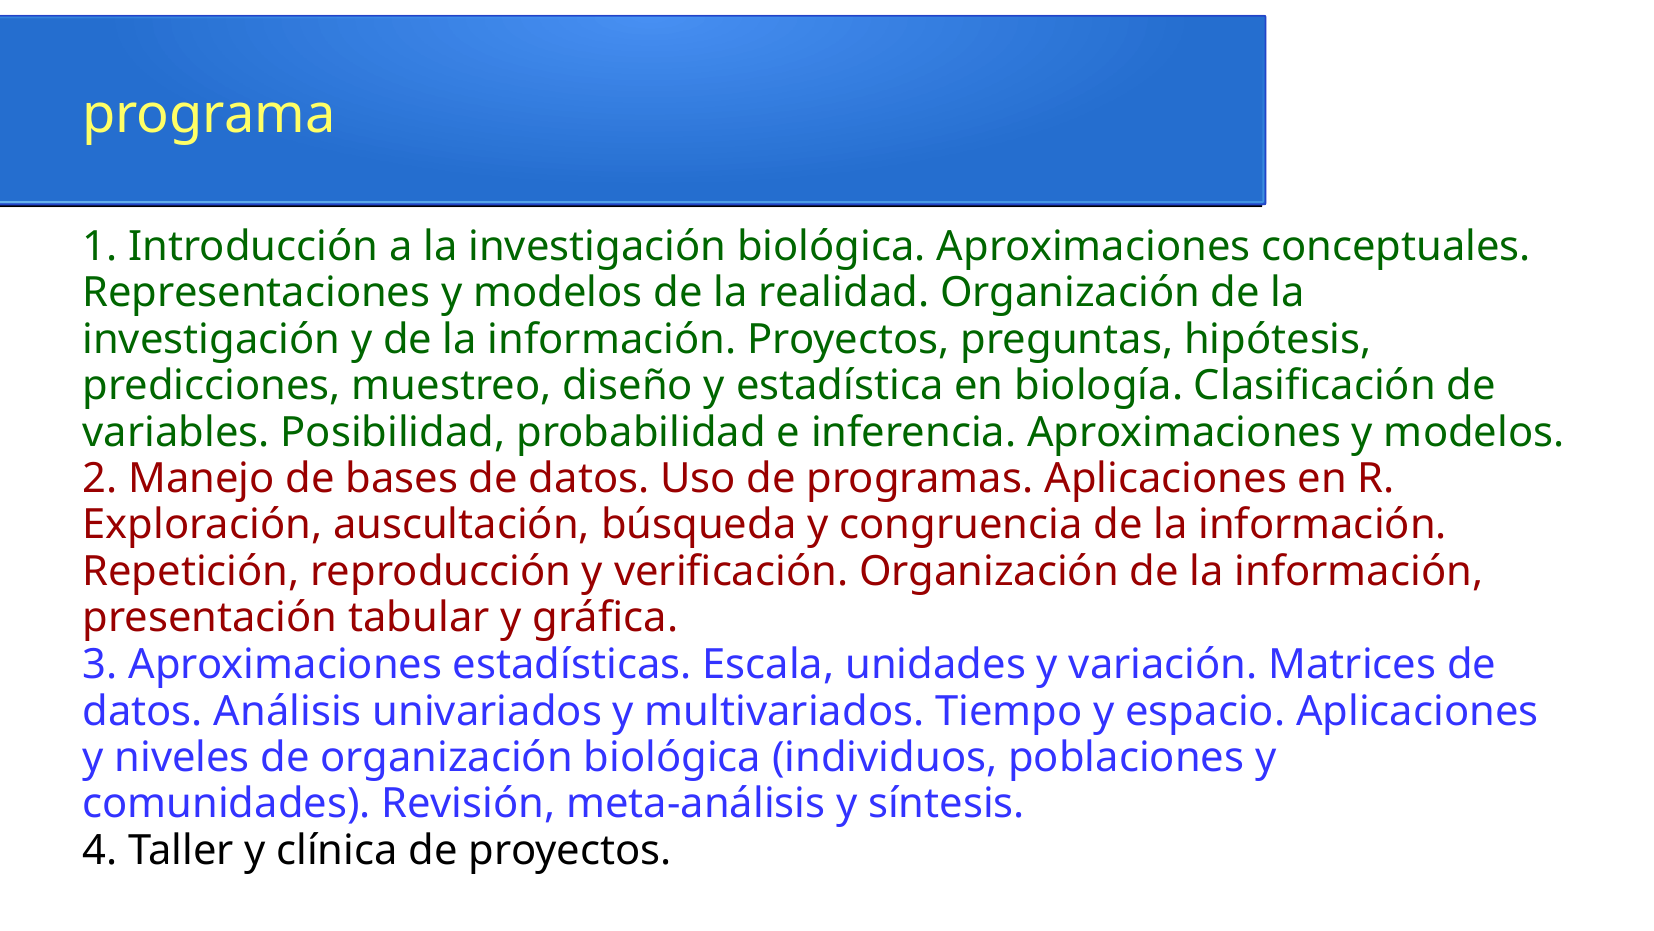

# programa
1. Introducción a la investigación biológica. Aproximaciones conceptuales. Representaciones y modelos de la realidad. Organización de la investigación y de la información. Proyectos, preguntas, hipótesis, predicciones, muestreo, diseño y estadística en biología. Clasificación de variables. Posibilidad, probabilidad e inferencia. Aproximaciones y modelos.
2. Manejo de bases de datos. Uso de programas. Aplicaciones en R. Exploración, auscultación, búsqueda y congruencia de la información. Repetición, reproducción y verificación. Organización de la información, presentación tabular y gráfica.
3. Aproximaciones estadísticas. Escala, unidades y variación. Matrices de datos. Análisis univariados y multivariados. Tiempo y espacio. Aplicaciones y niveles de organización biológica (individuos, poblaciones y comunidades). Revisión, meta-análisis y síntesis.
4. Taller y clínica de proyectos.